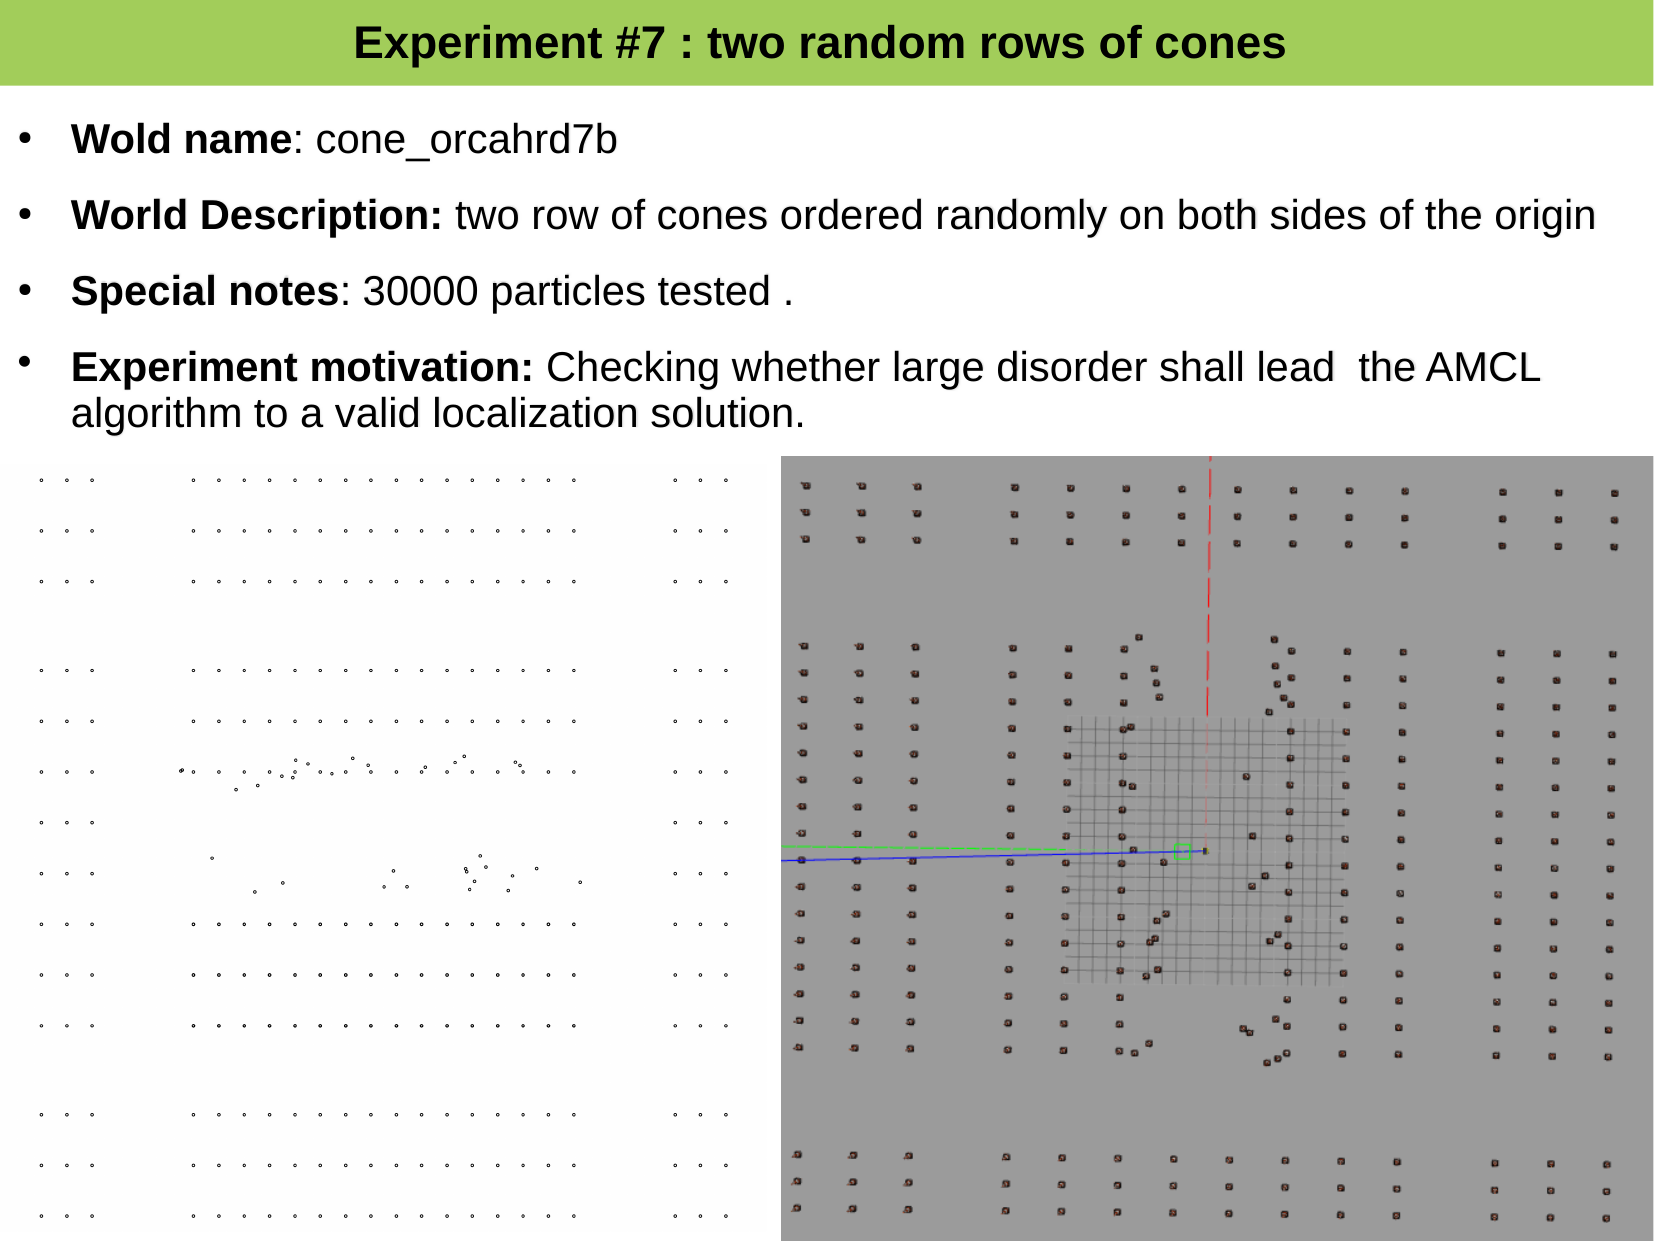

# Experiment #7 : two random rows of cones
Wold name: cone_orcahrd7b
World Description: two row of cones ordered randomly on both sides of the origin
Special notes: 30000 particles tested .
Experiment motivation: Checking whether large disorder shall lead the AMCL algorithm to a valid localization solution.